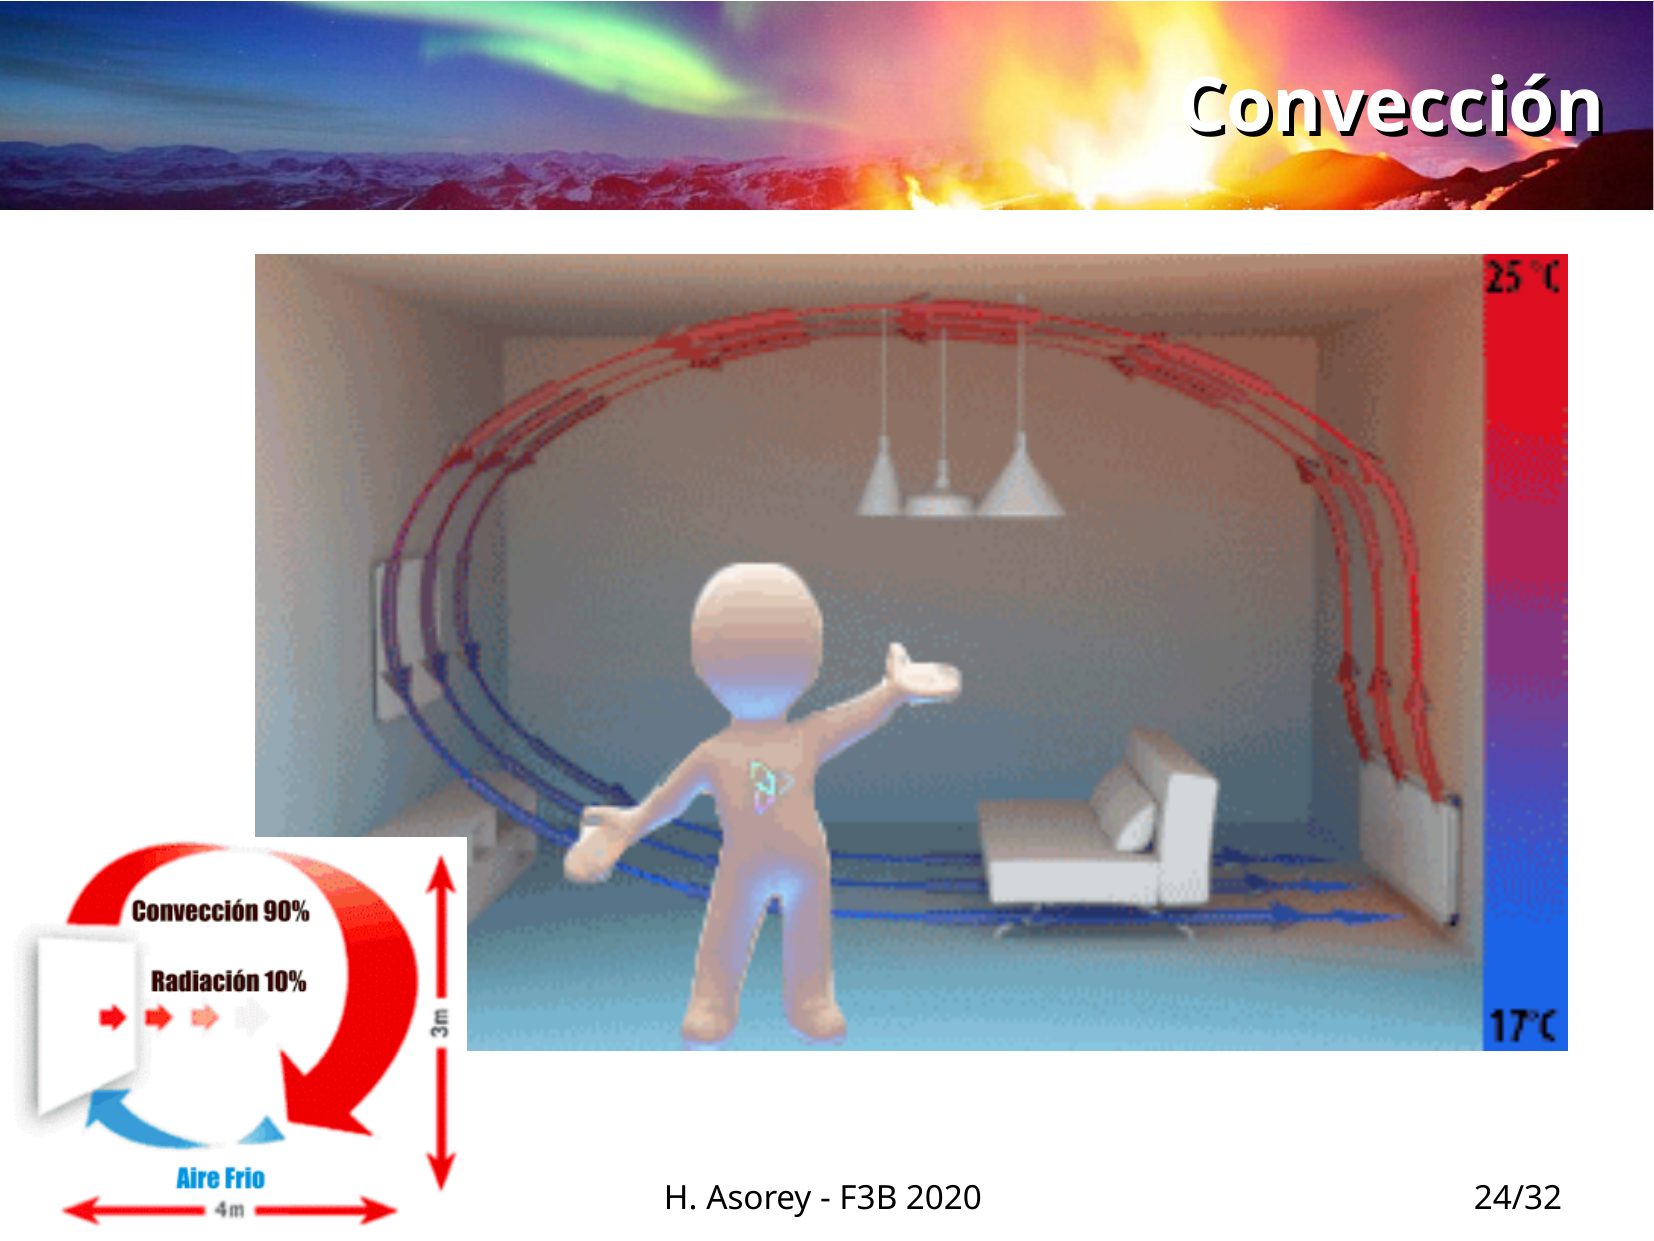

# Convección
Jun 09, 2020
H. Asorey - F3B 2020
24